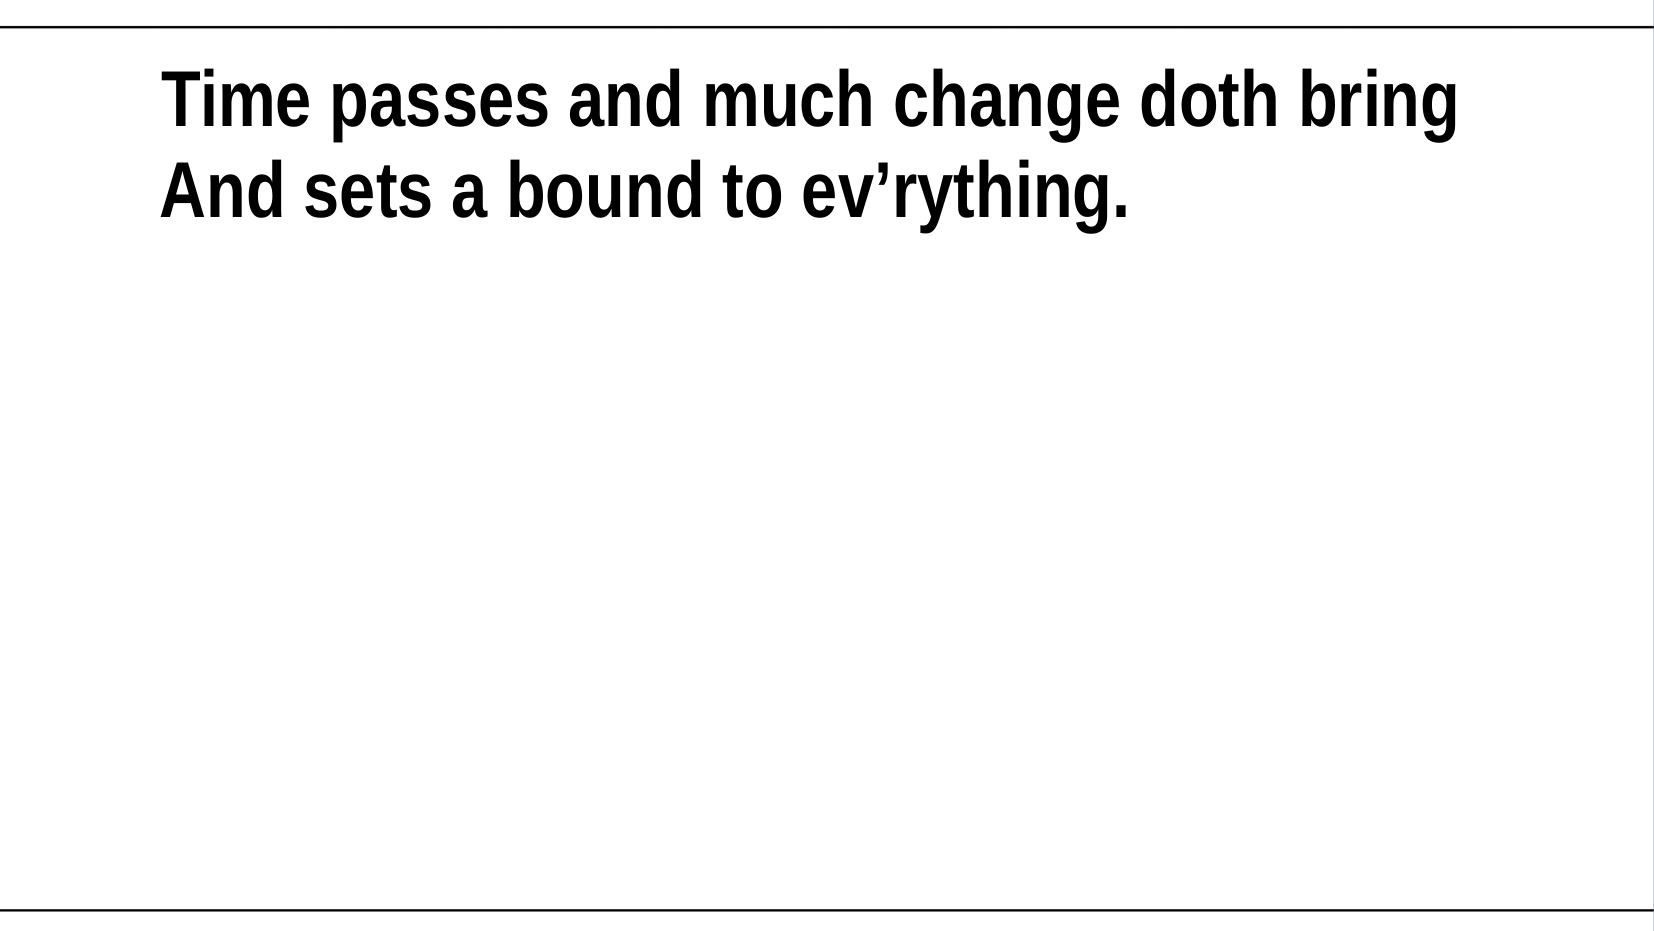

Time passes and much change doth bring
 And sets a bound to ev’rything.